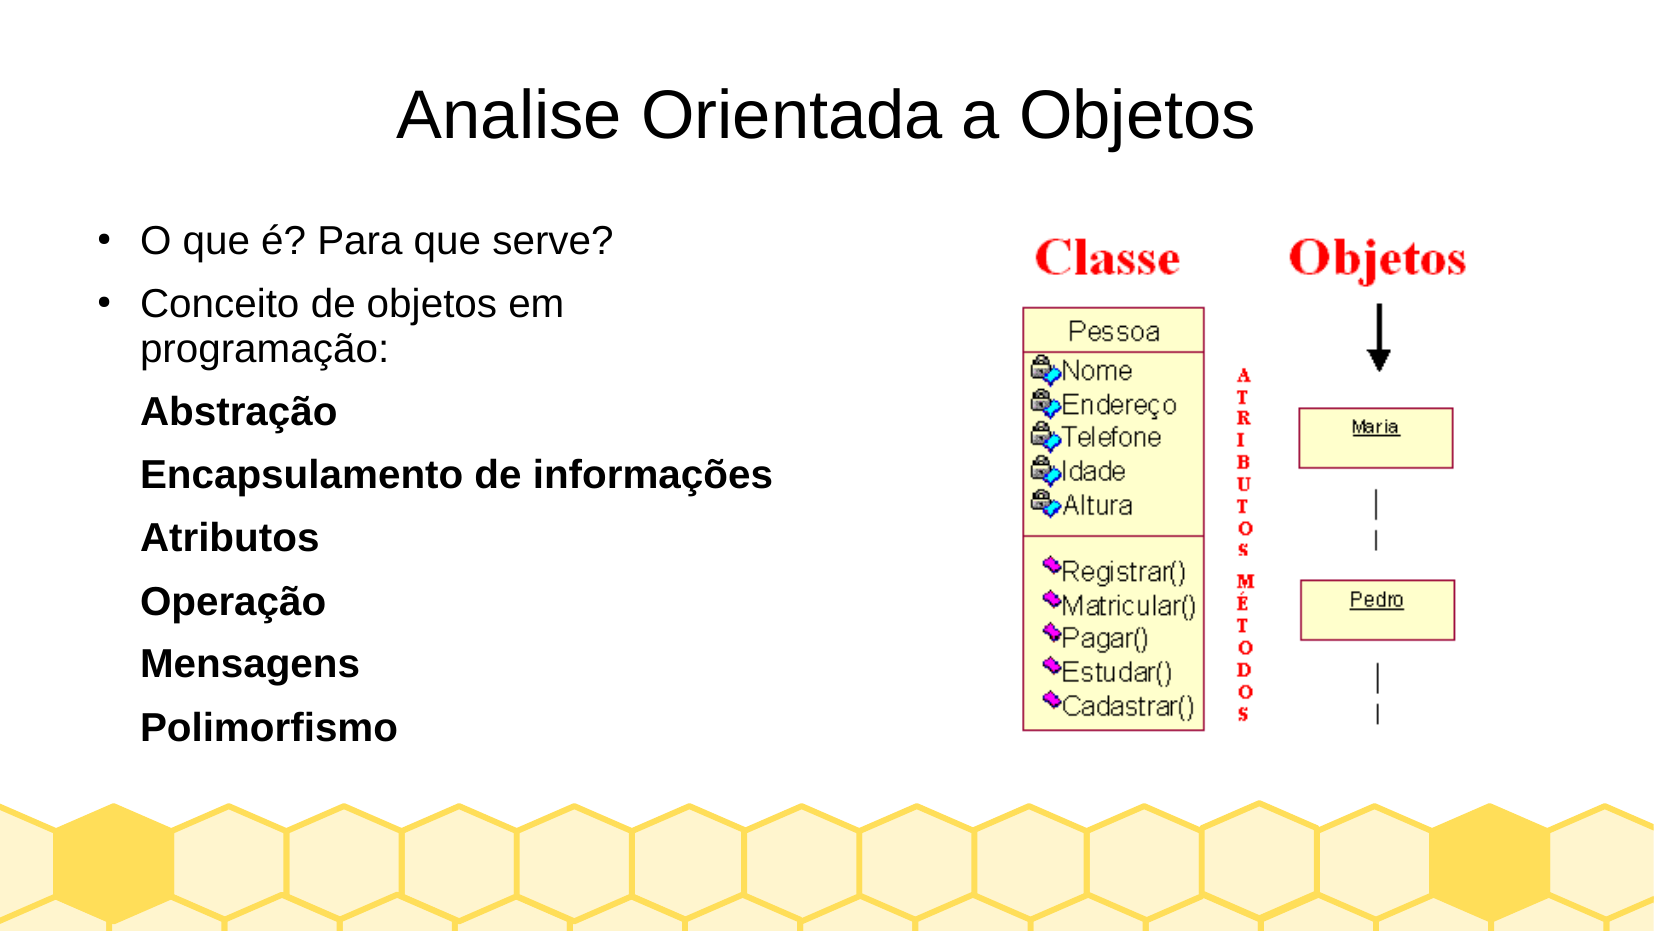

# Analise Orientada a Objetos
O que é? Para que serve?
Conceito de objetos em programação:
Abstração
Encapsulamento de informações
Atributos
Operação
Mensagens
Polimorfismo